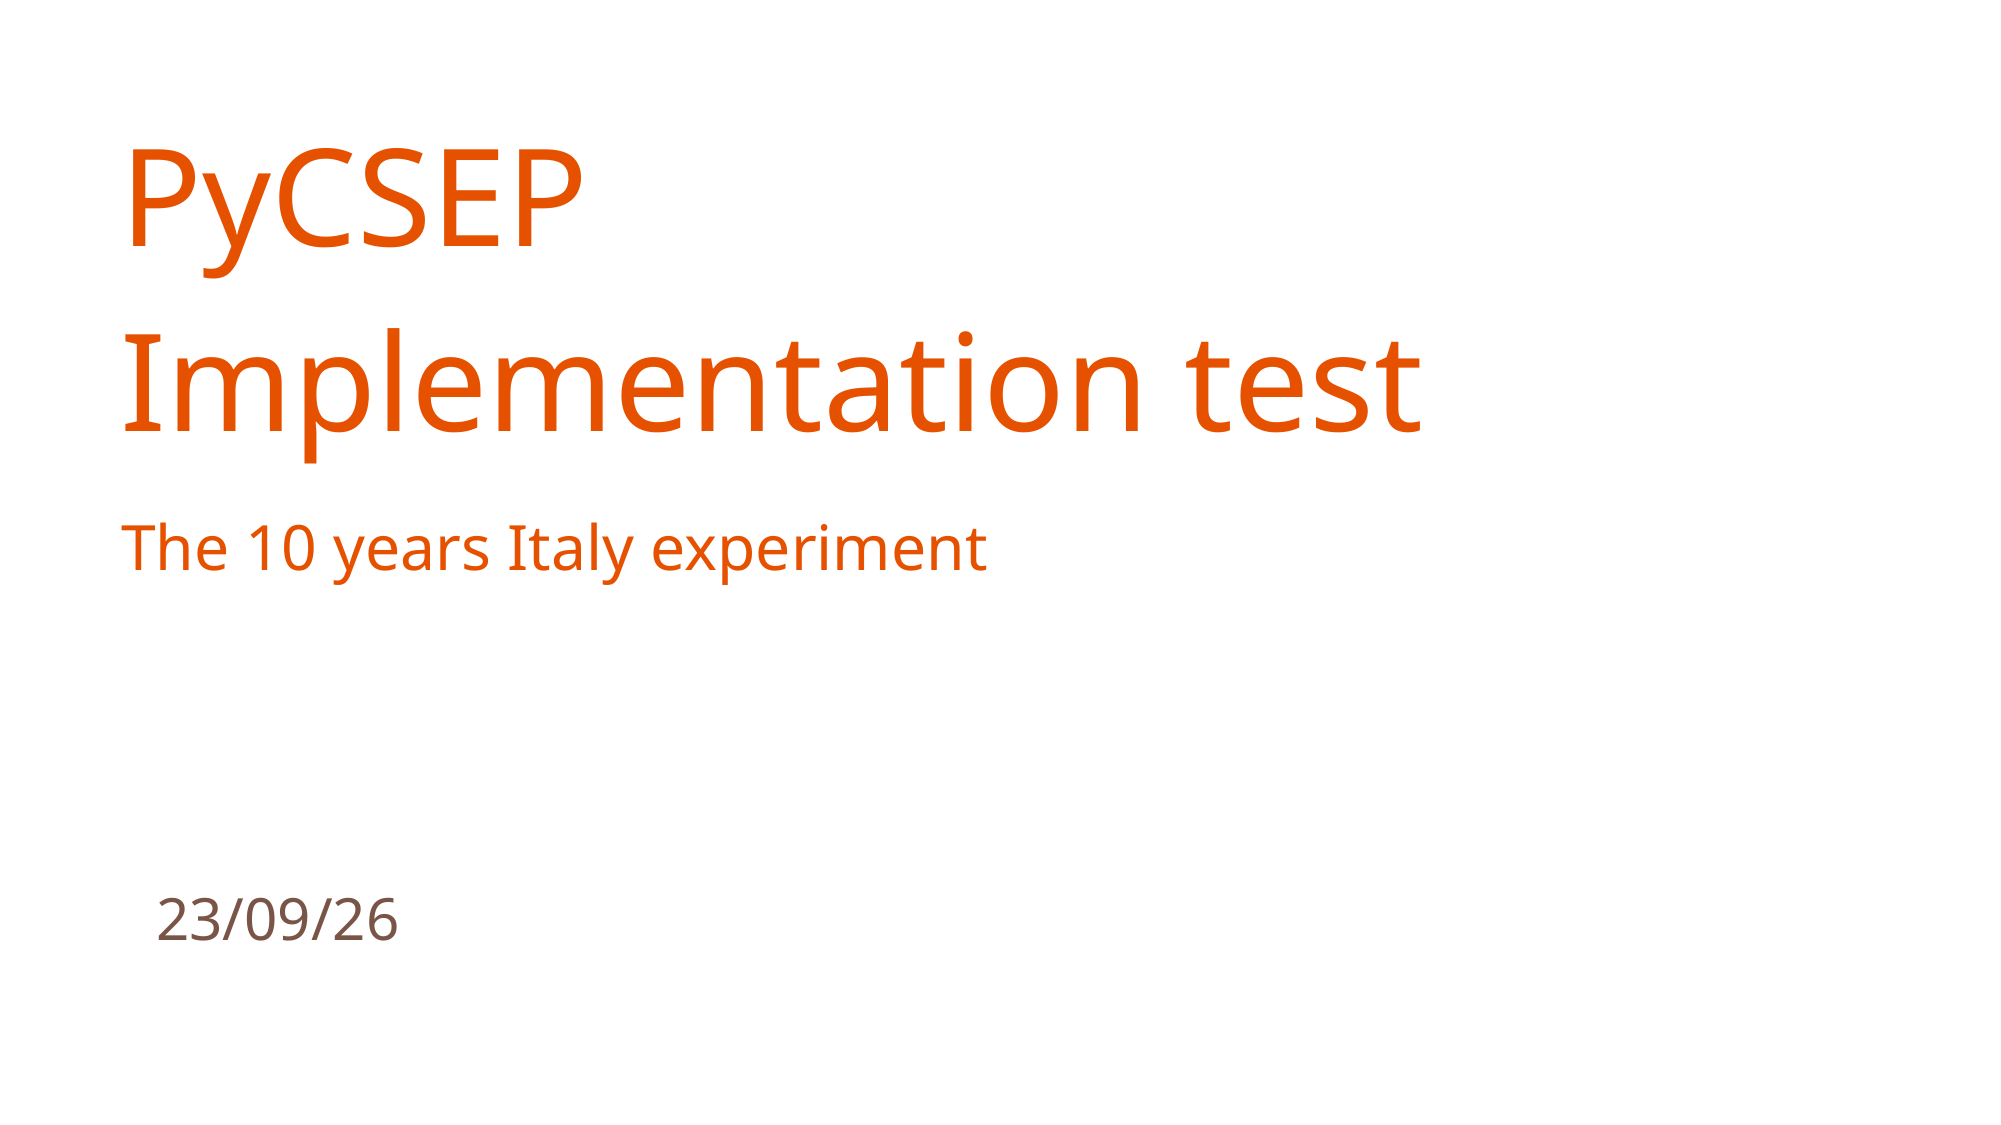

PyCSEP
Implementation test
The 10 years Italy experiment